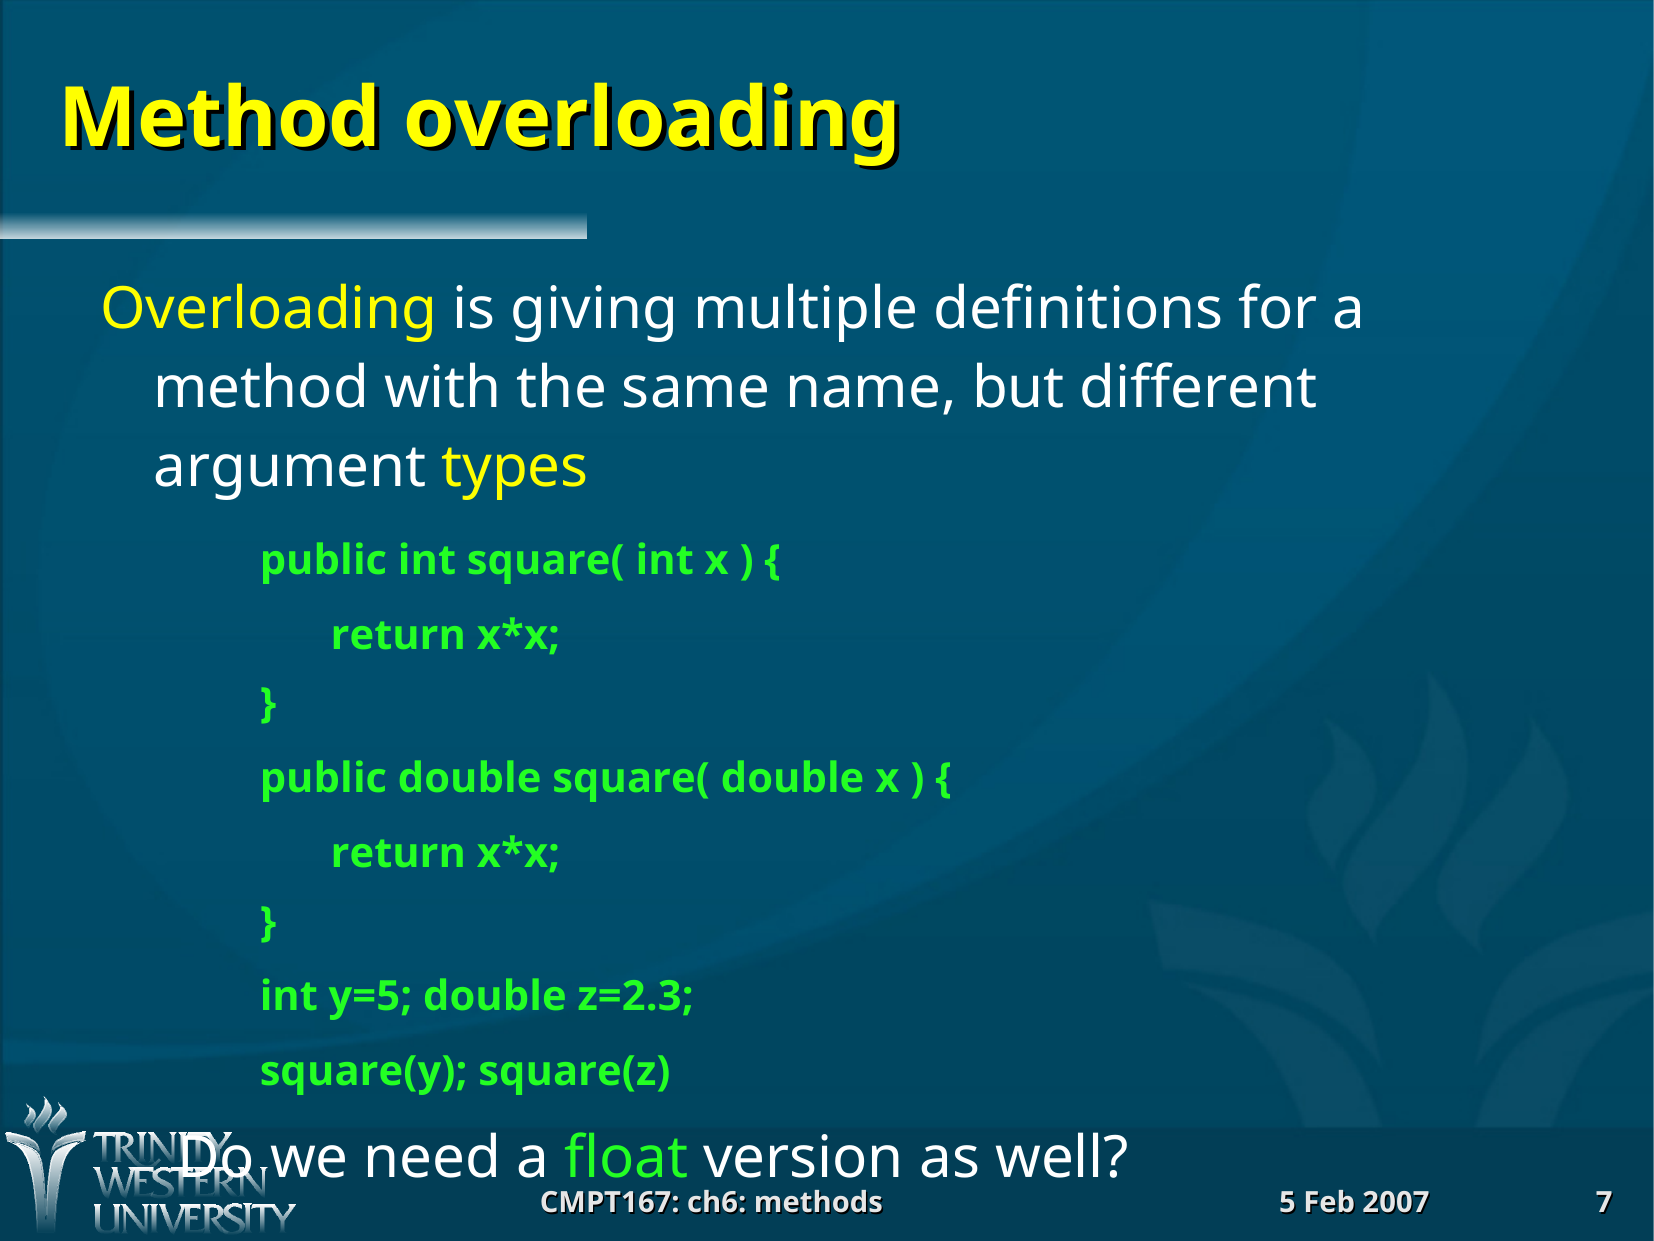

# Method overloading
Overloading is giving multiple definitions for a method with the same name, but different argument types
public int square( int x ) {
return x*x;
}
public double square( double x ) {
return x*x;
}
int y=5; double z=2.3;
square(y); square(z)
Do we need a float version as well?
CMPT167: ch6: methods
5 Feb 2007
7